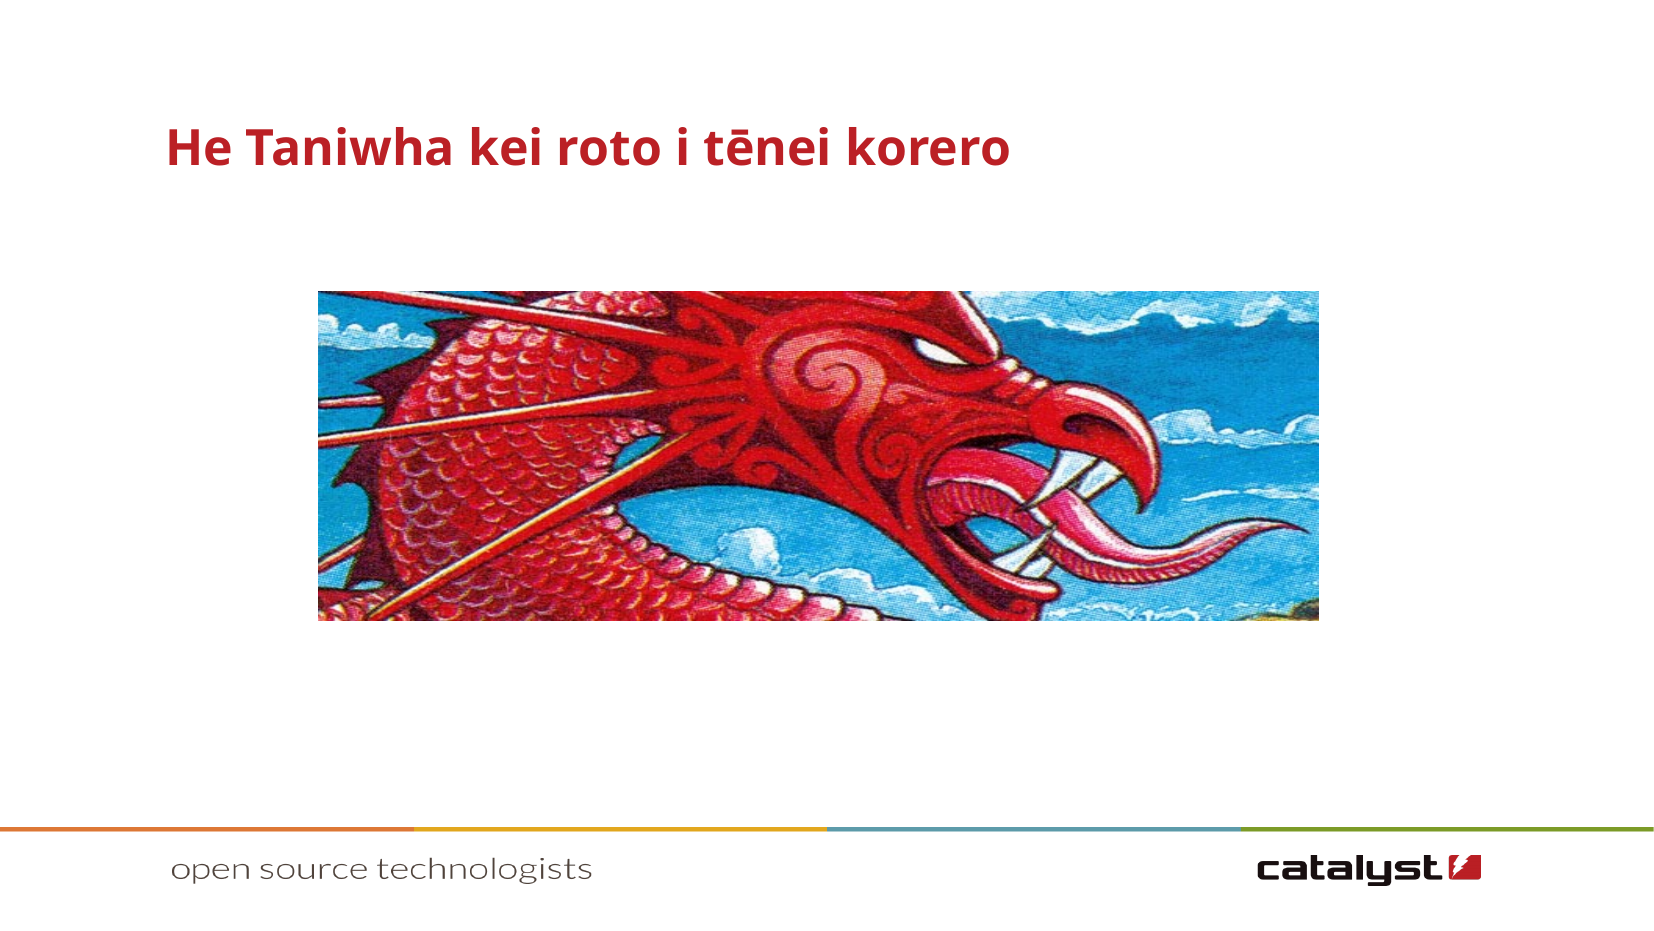

# He Taniwha kei roto i tēnei korero